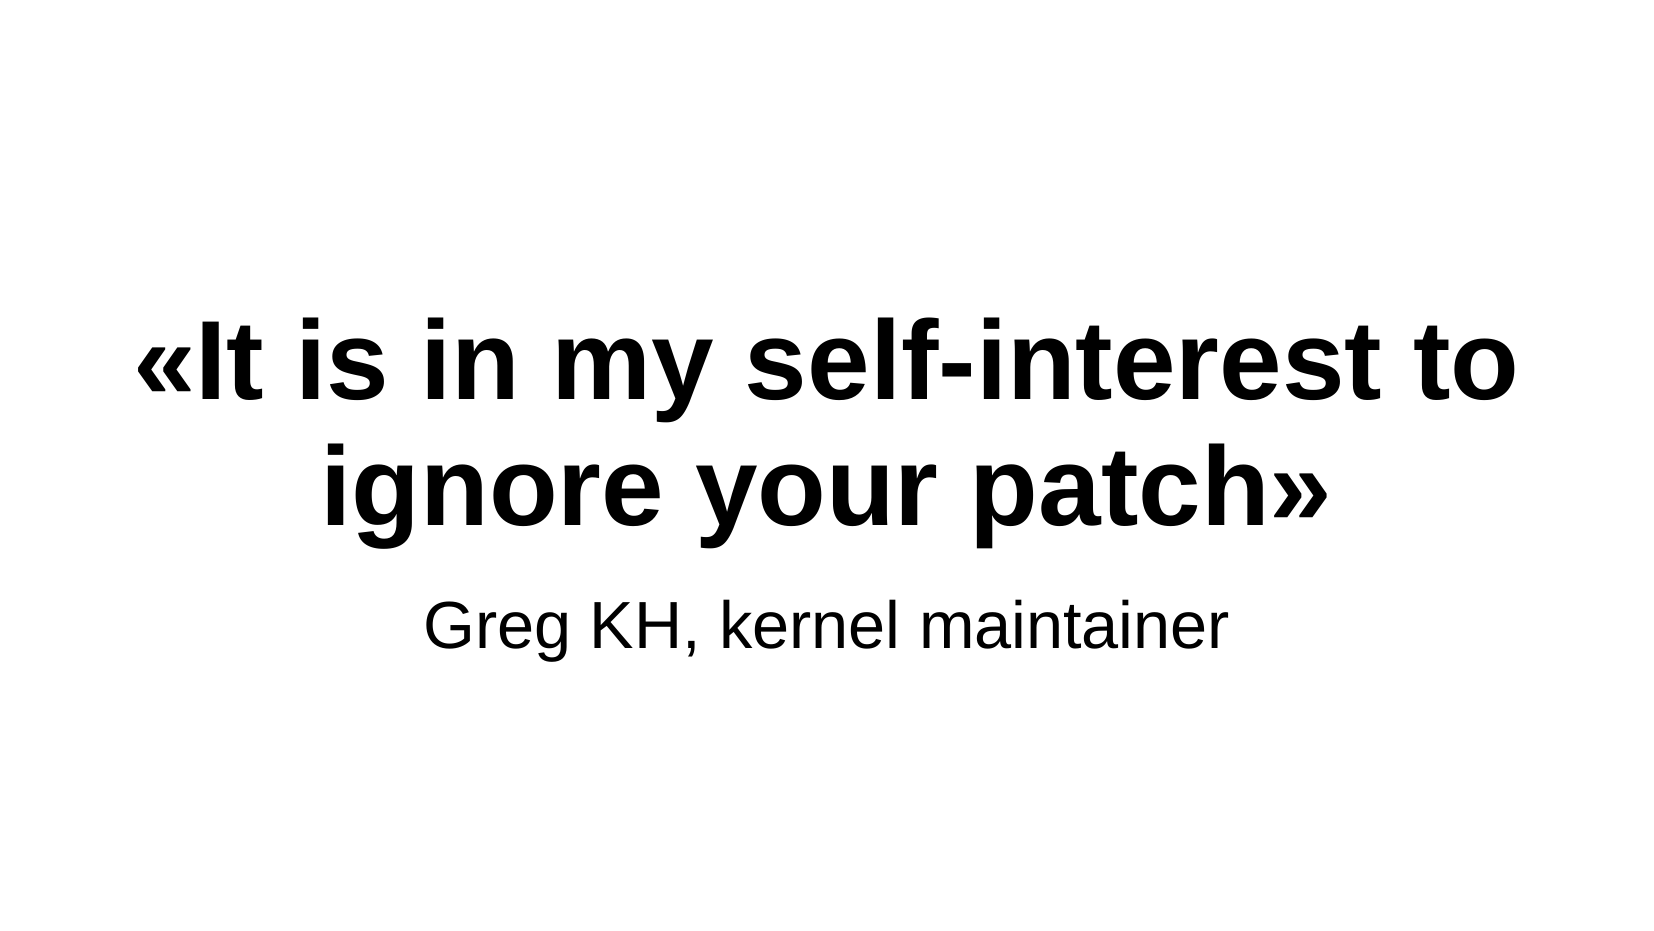

# «It is in my self-interest to ignore your patch»
Greg KH, kernel maintainer